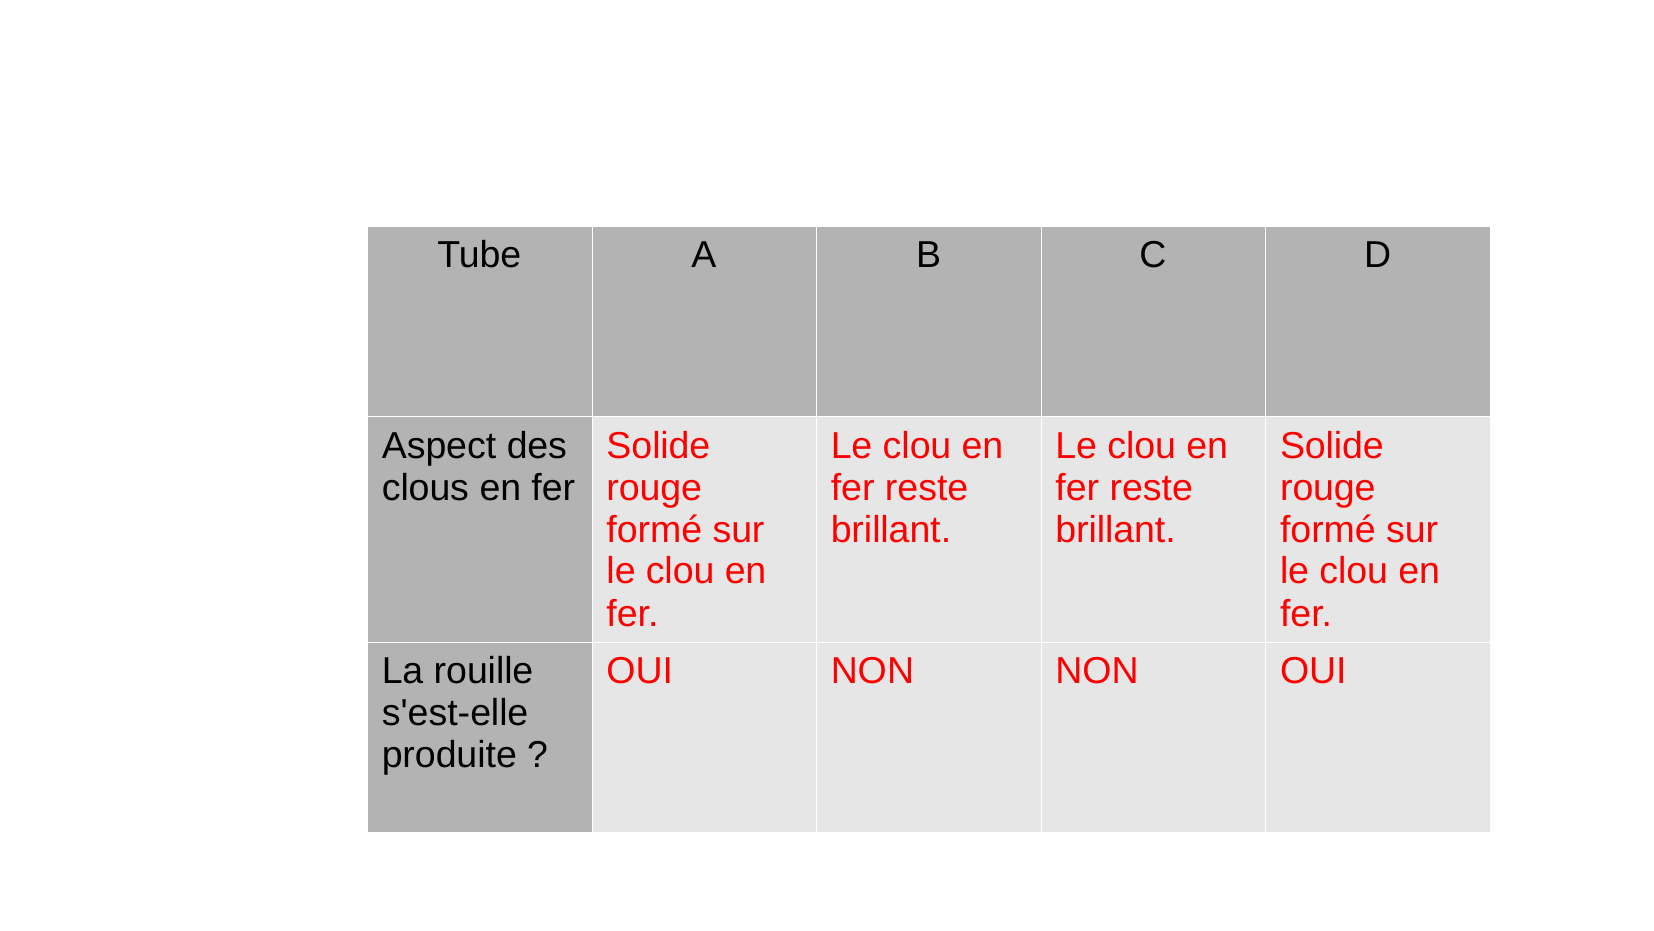

#
| Tube | A | B | C | D |
| --- | --- | --- | --- | --- |
| Aspect des clous en fer | Solide rouge formé sur le clou en fer. | Le clou en fer reste brillant. | Le clou en fer reste brillant. | Solide rouge formé sur le clou en fer. |
| La rouille s'est-elle produite ? | OUI | NON | NON | OUI |